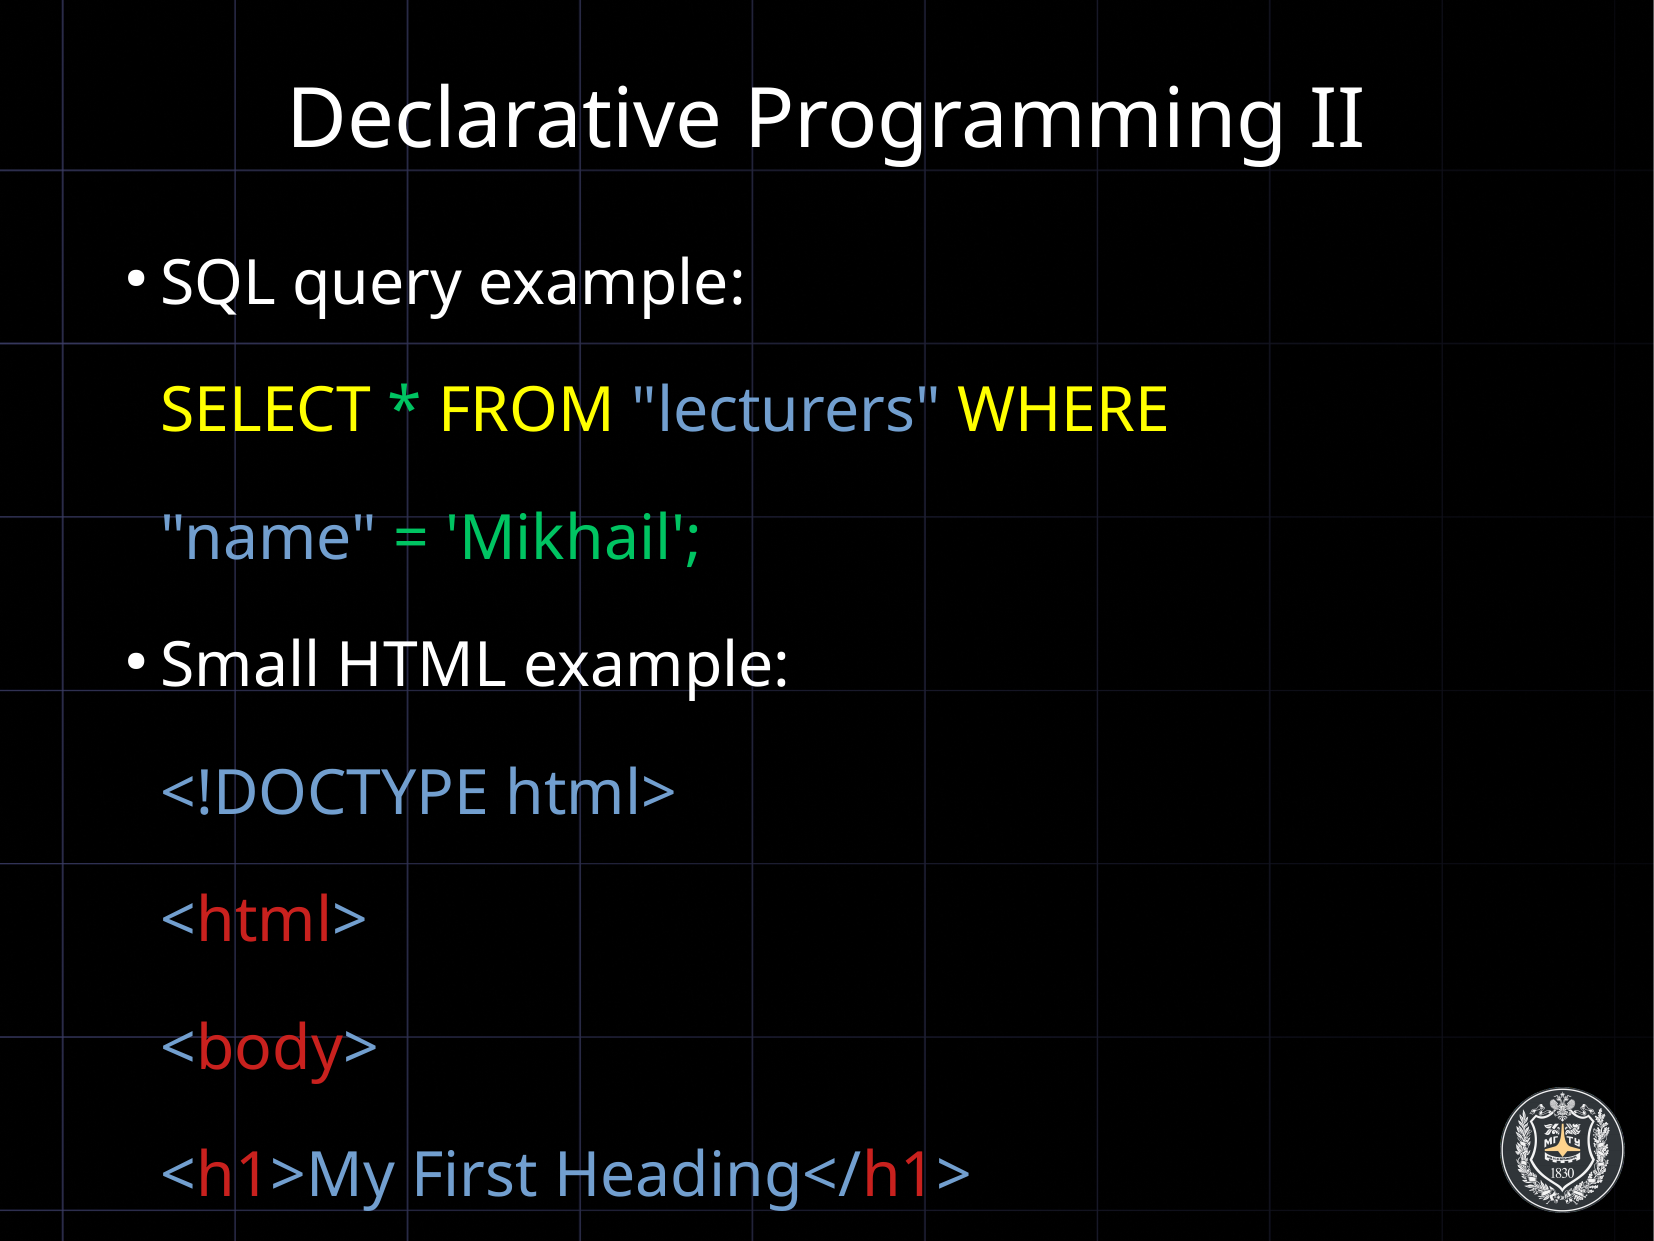

# Declarative Programming II
SQL query example:
SELECT * FROM "lecturers" WHERE
"name" = 'Mikhail';
Small HTML example:
<!DOCTYPE html>
<html>
<body>
<h1>My First Heading</h1>
<p>My first paragraph.</p>
</body>
</html>